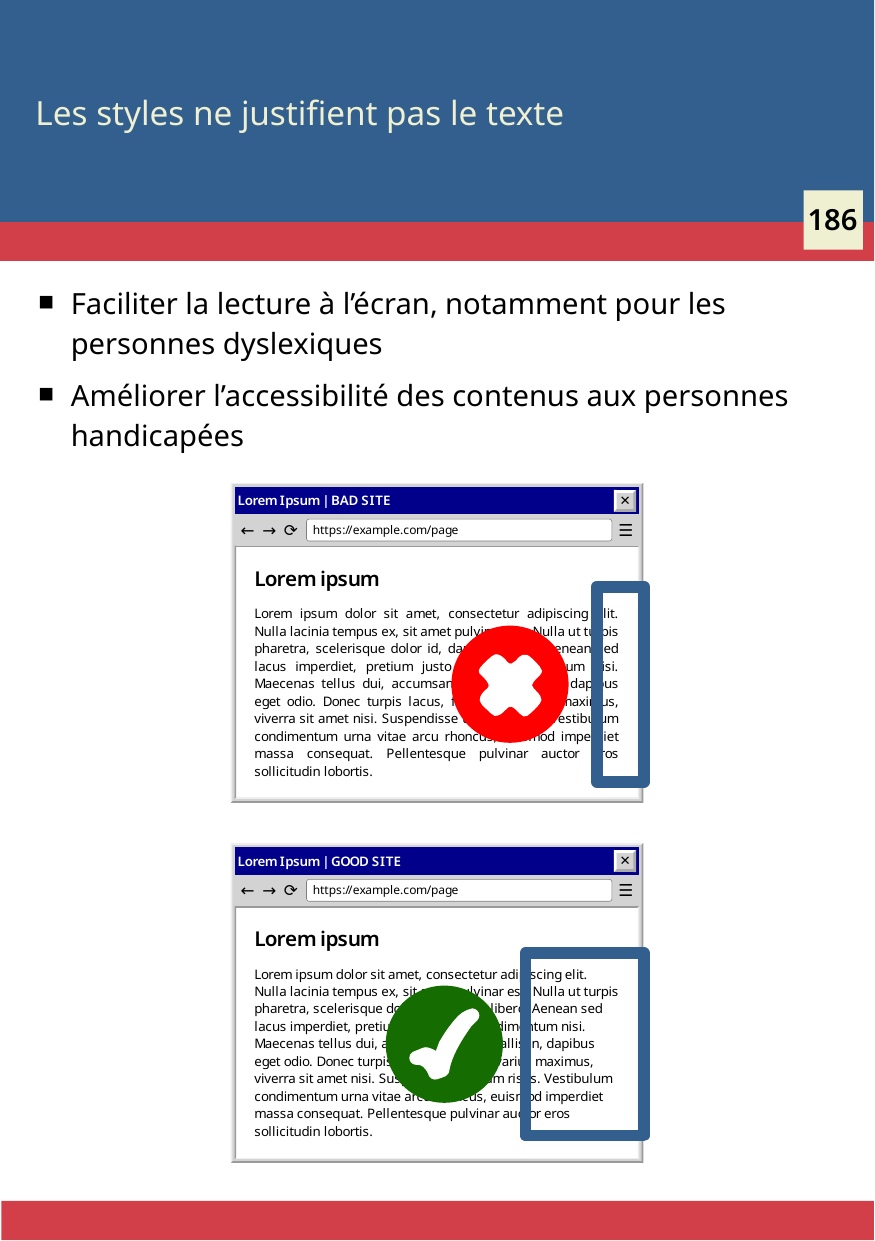

# Les styles ne justifient pas le texte
186
Faciliter la lecture à l’écran, notamment pour les personnes dyslexiques
Améliorer l’accessibilité des contenus aux personnes handicapées